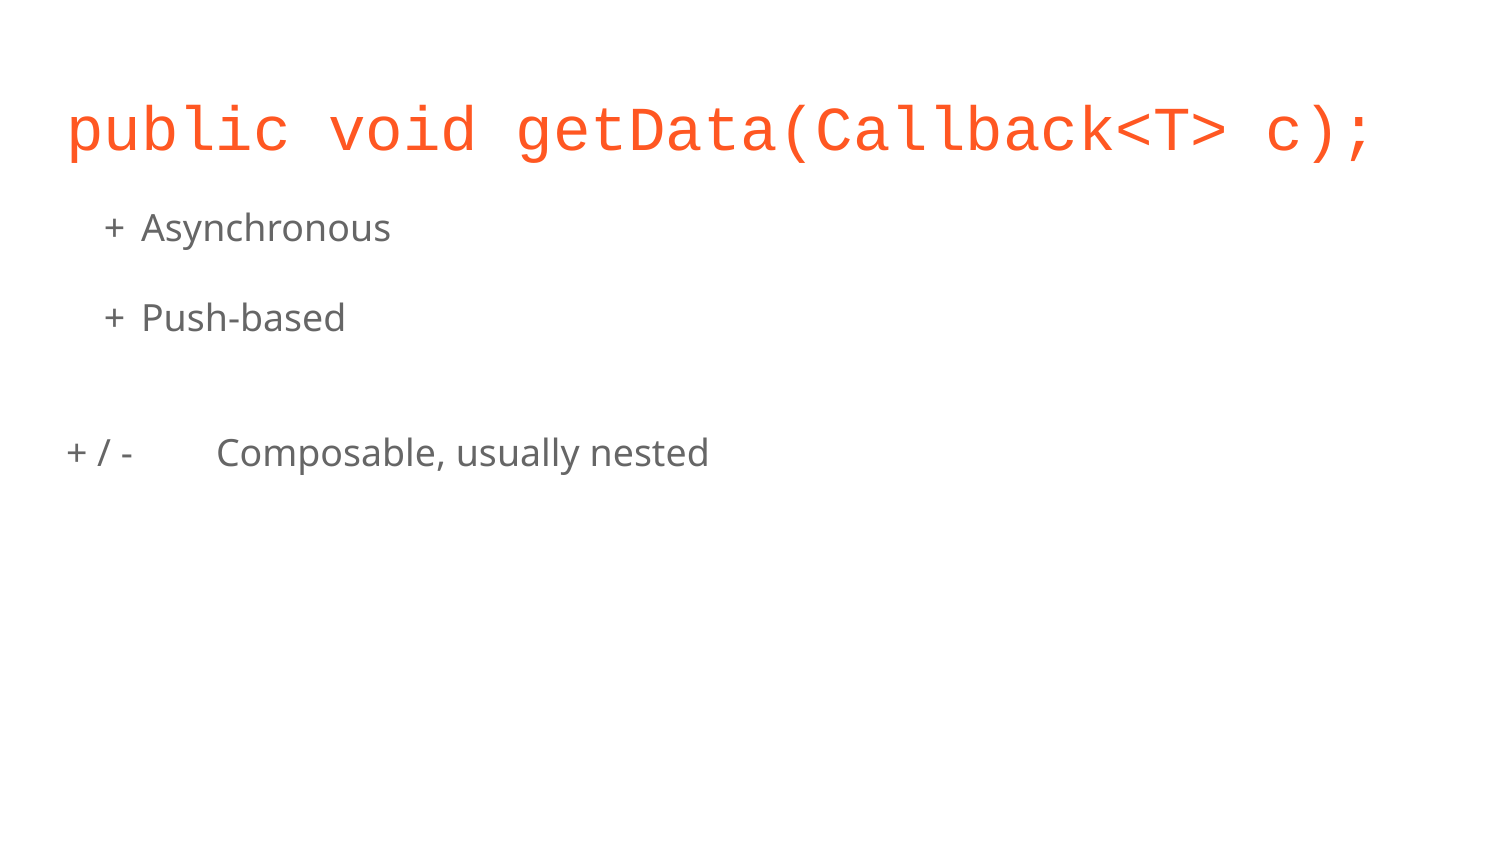

# public void getData(Callback<T> c);
Asynchronous
Push-based
+ / - 	Composable, usually nested